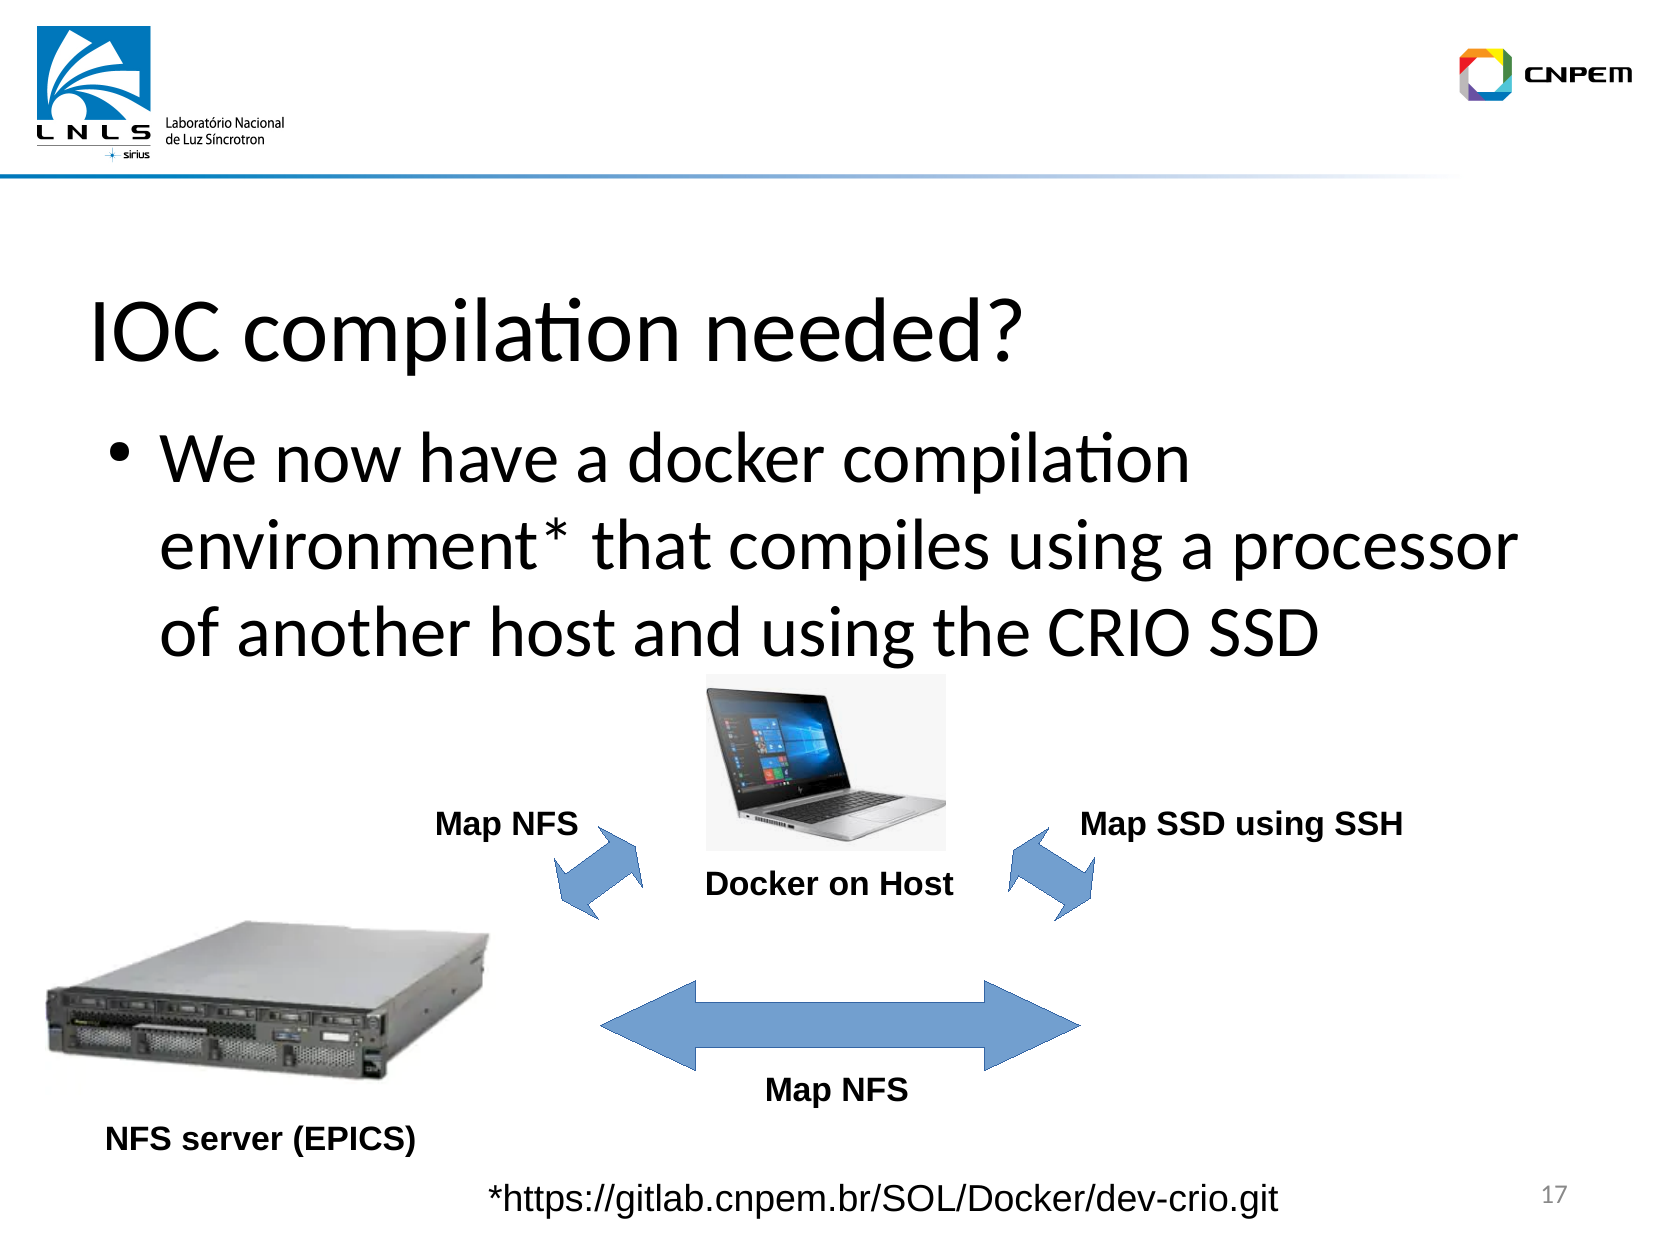

# IOC compilation needed?
We now have a docker compilation environment* that compiles using a processor of another host and using the CRIO SSD
Map NFS
Map SSD using SSH
Docker on Host
Map NFS
NFS server (EPICS)
17
*https://gitlab.cnpem.br/SOL/Docker/dev-crio.git